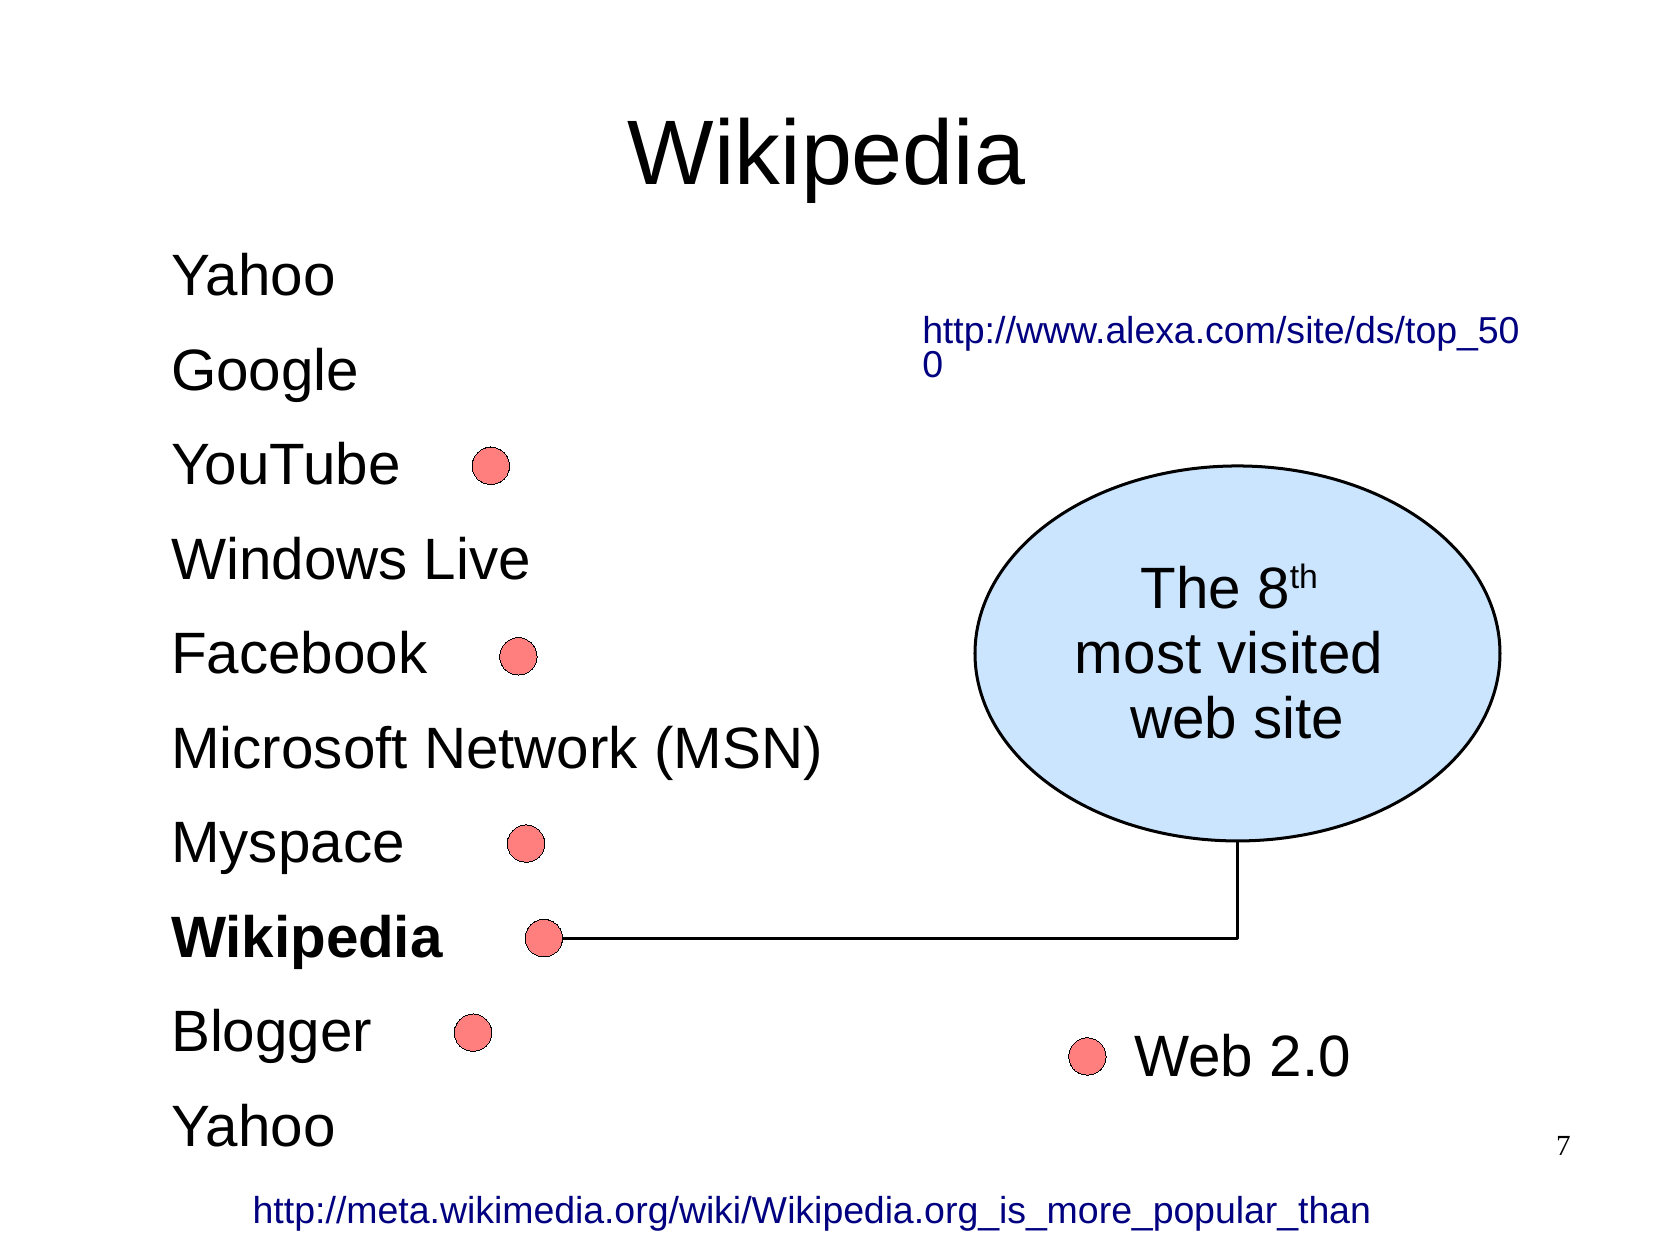

# Wikipedia
Yahoo
Google
YouTube
Windows Live
Facebook
Microsoft Network (MSN)
Myspace
Wikipedia
Blogger
Yahoo
http://www.alexa.com/site/ds/top_500
The 8th
most visited
web site
Web 2.0
7
http://meta.wikimedia.org/wiki/Wikipedia.org_is_more_popular_than...